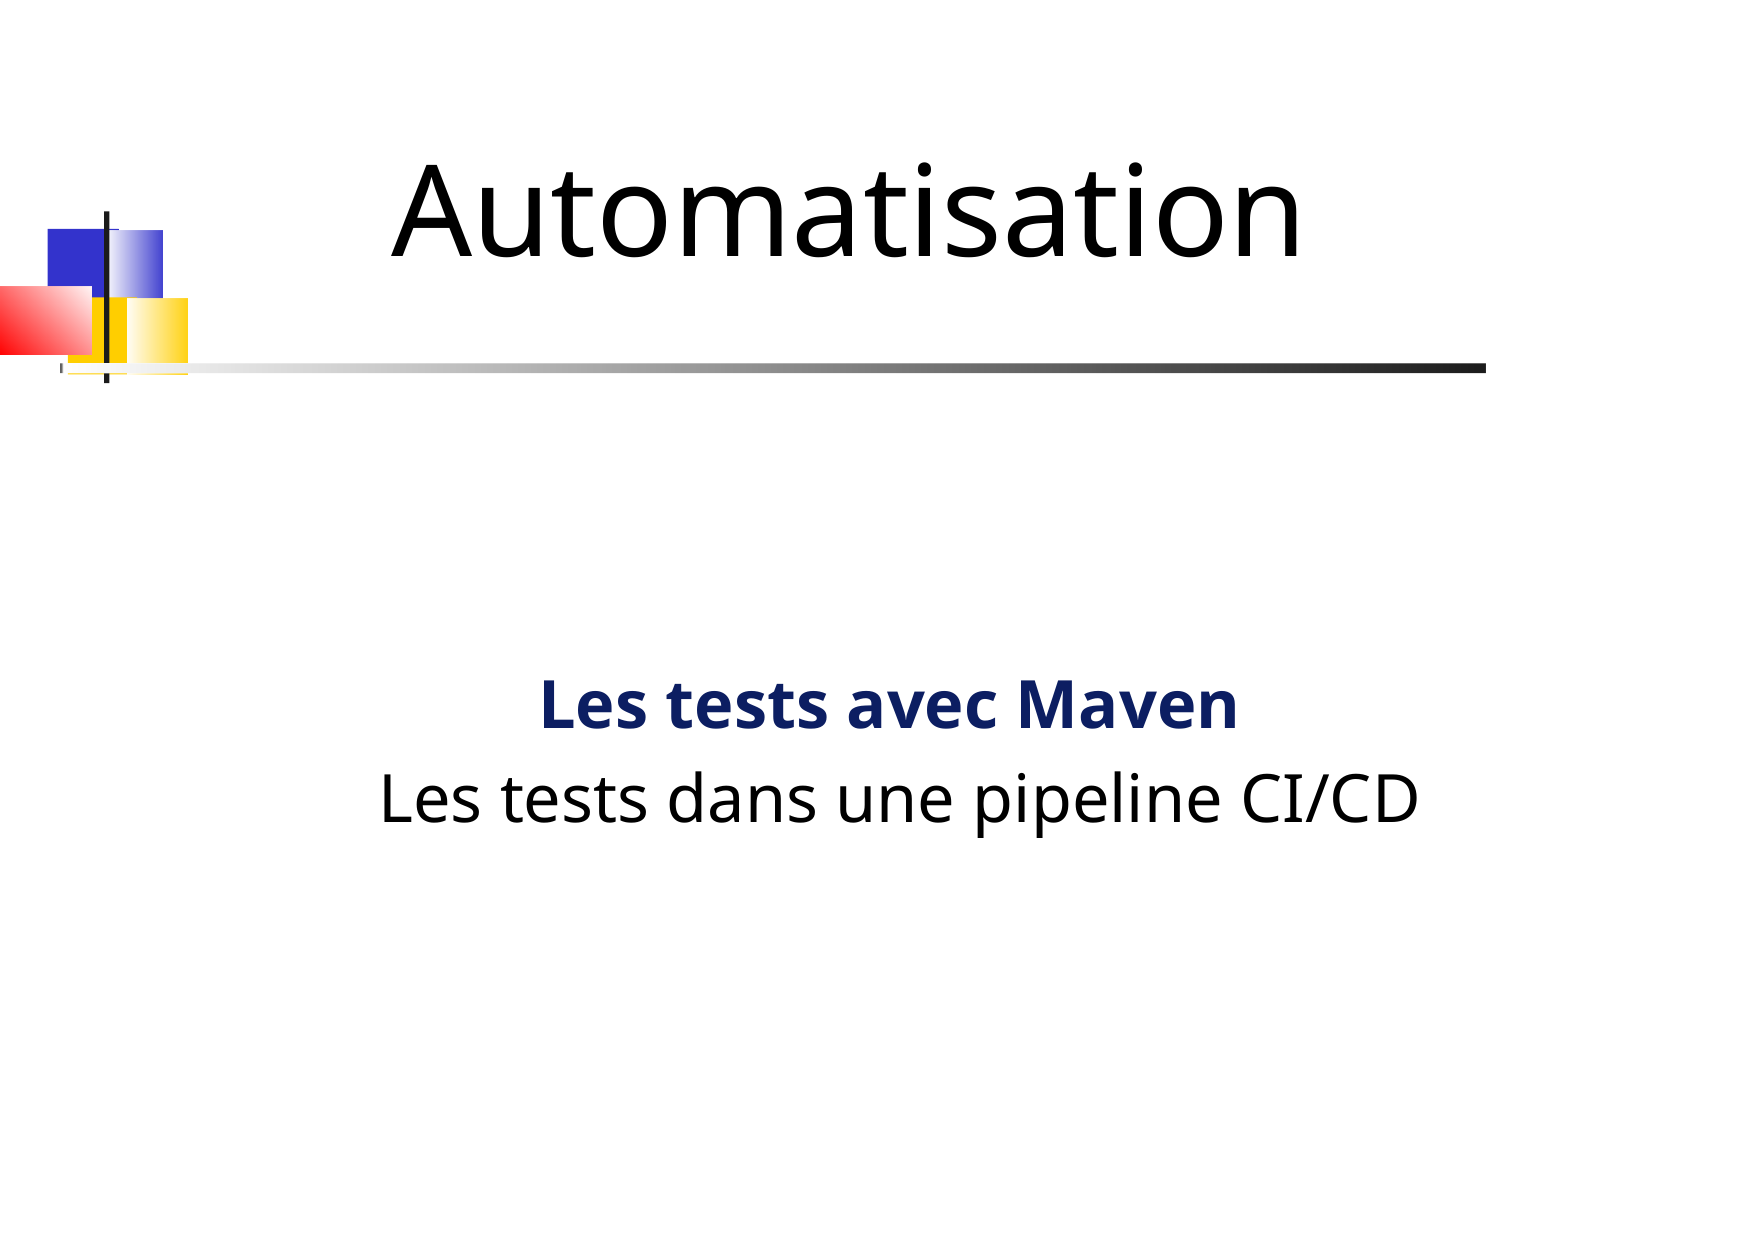

# Automatisation
Les tests avec Maven
Les tests dans une pipeline CI/CD